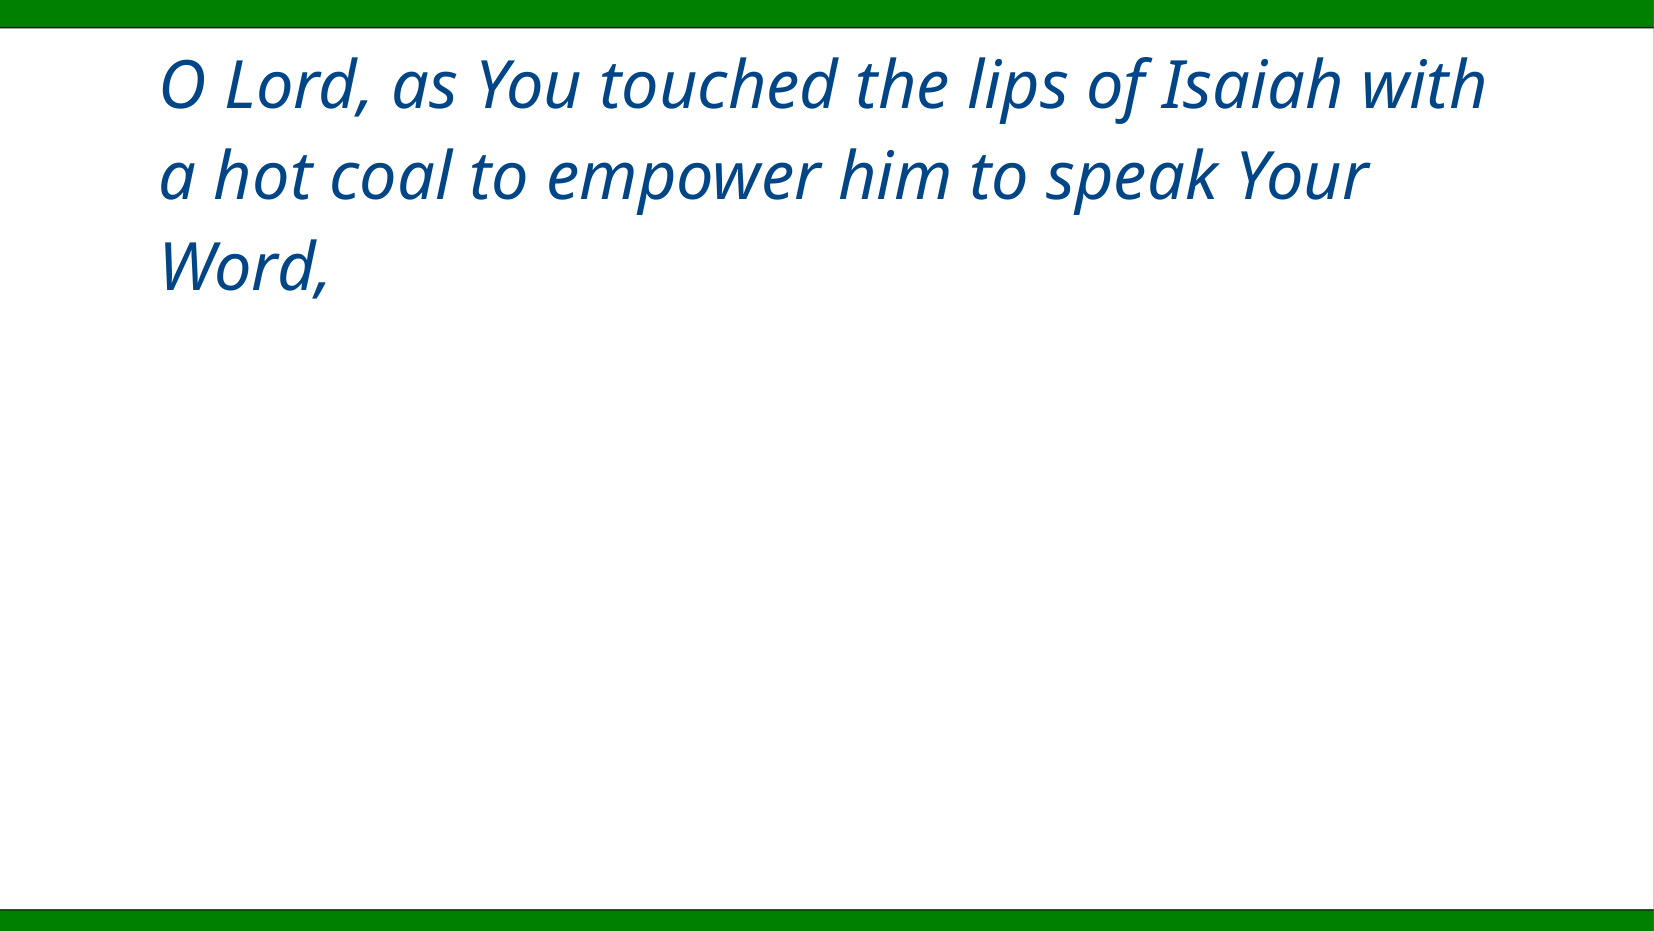

O Lord, as You touched the lips of Isaiah with
 a hot coal to empower him to speak Your
 Word,